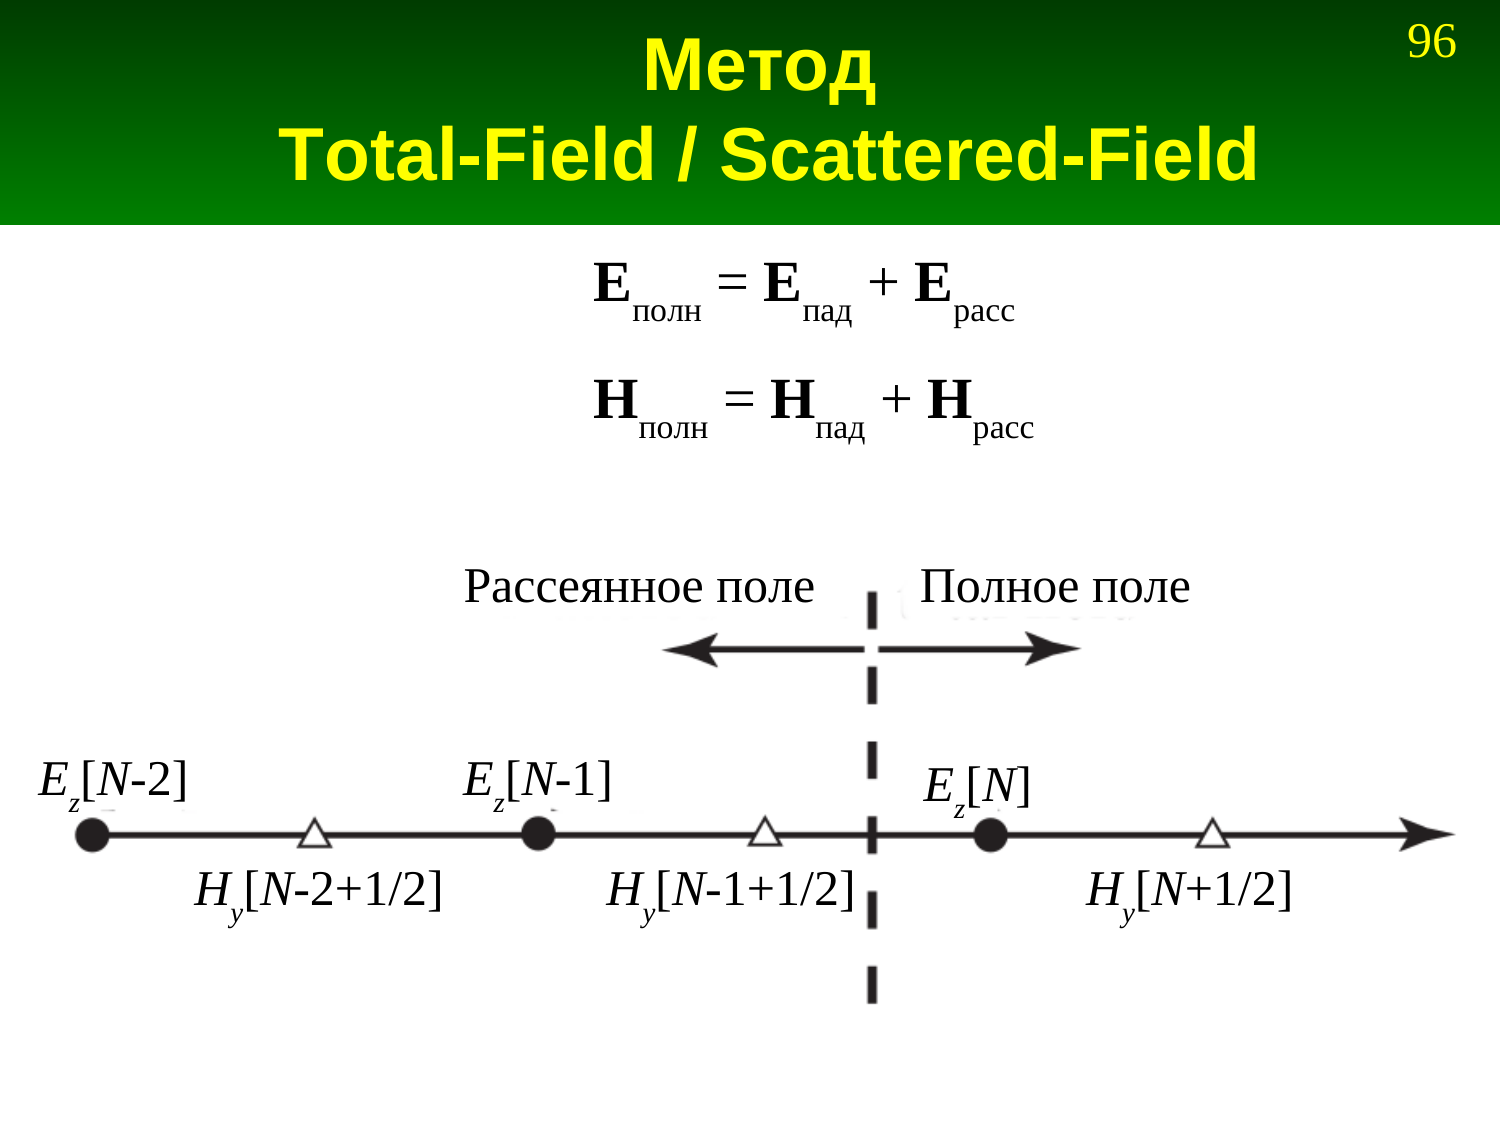

# Метод Total-Field / Scattered-Field
Eполн = Eпад + Eрасс
Hполн = Hпад + Hрасс
Рассеянное поле
Полное поле
Ez[N-2]
Ez[N-1]
Ez[N]
Hy[N-2+1/2]
Hy[N-1+1/2]
Hy[N+1/2]